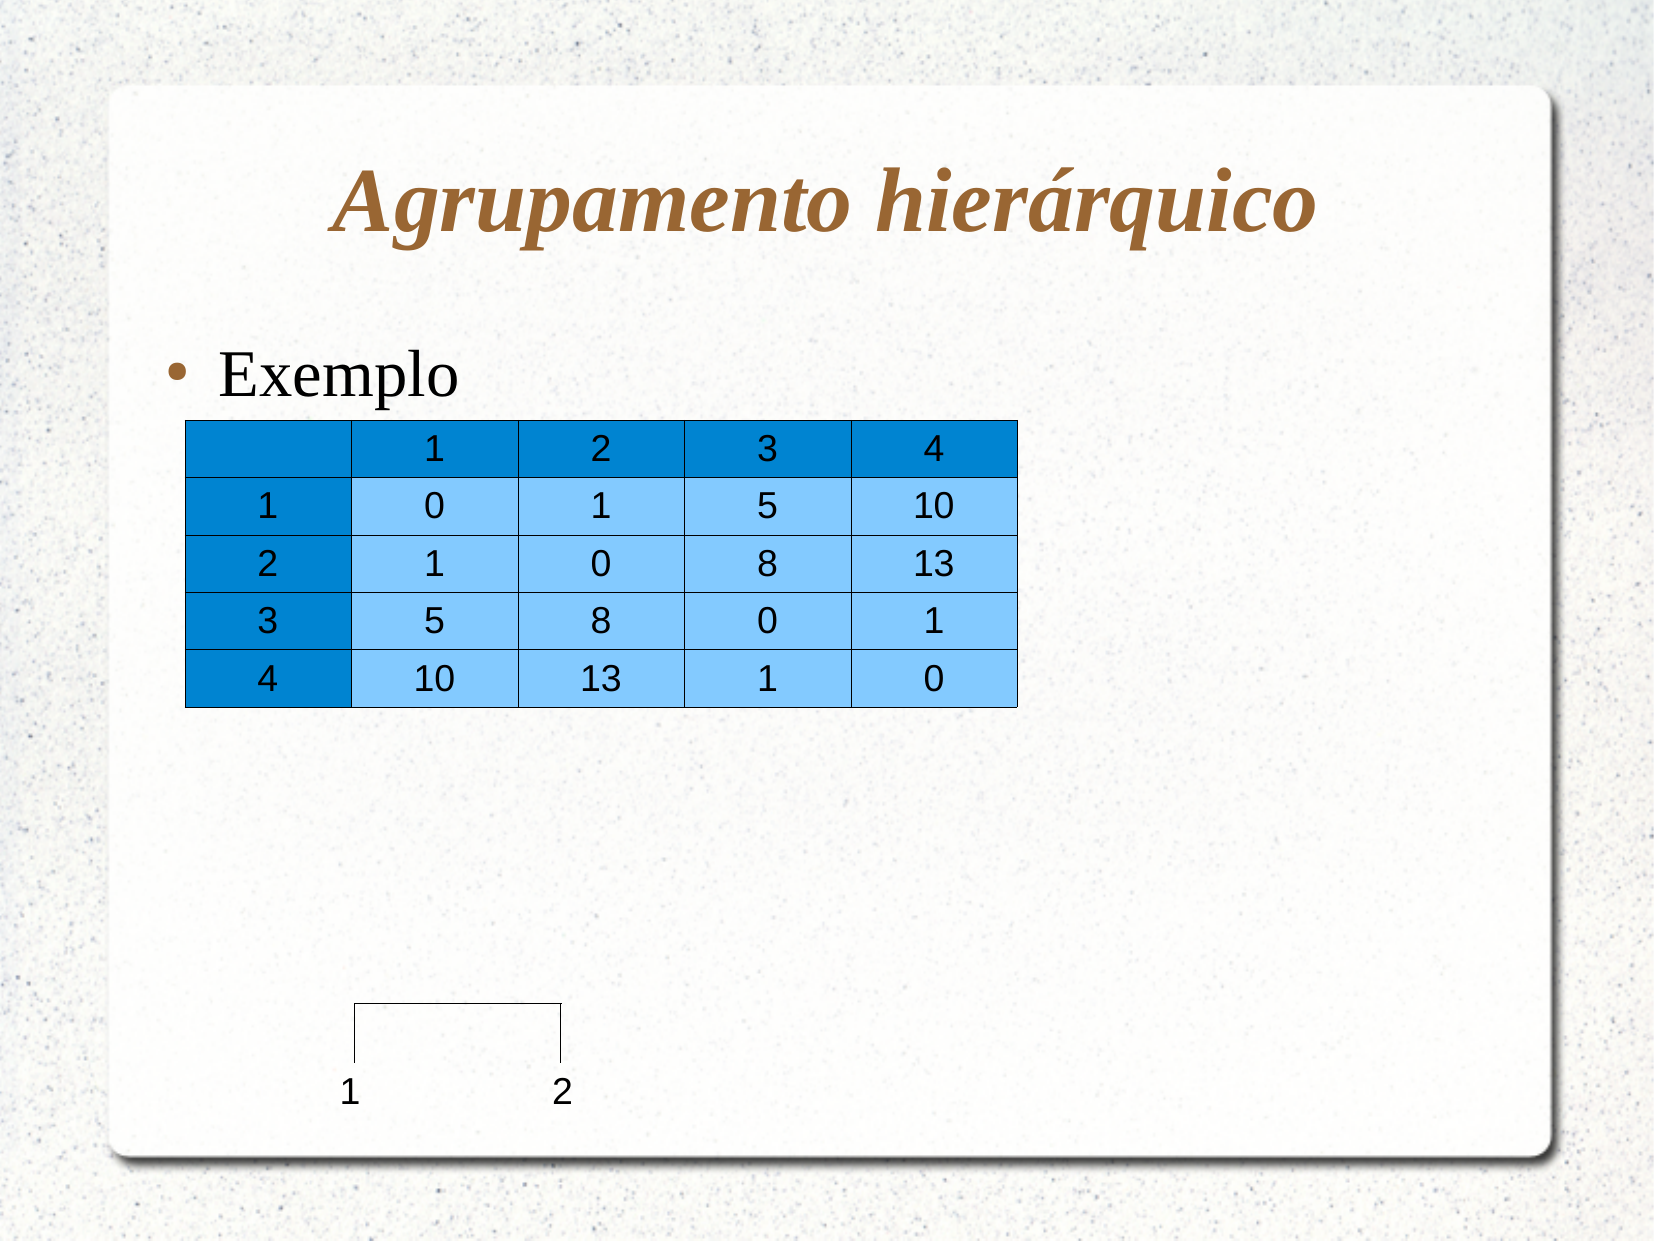

# Agrupamento hierárquico
Exemplo
| | 1 | 2 | 3 | 4 |
| --- | --- | --- | --- | --- |
| 1 | 0 | 1 | 5 | 10 |
| 2 | 1 | 0 | 8 | 13 |
| 3 | 5 | 8 | 0 | 1 |
| 4 | 10 | 13 | 1 | 0 |
1
2